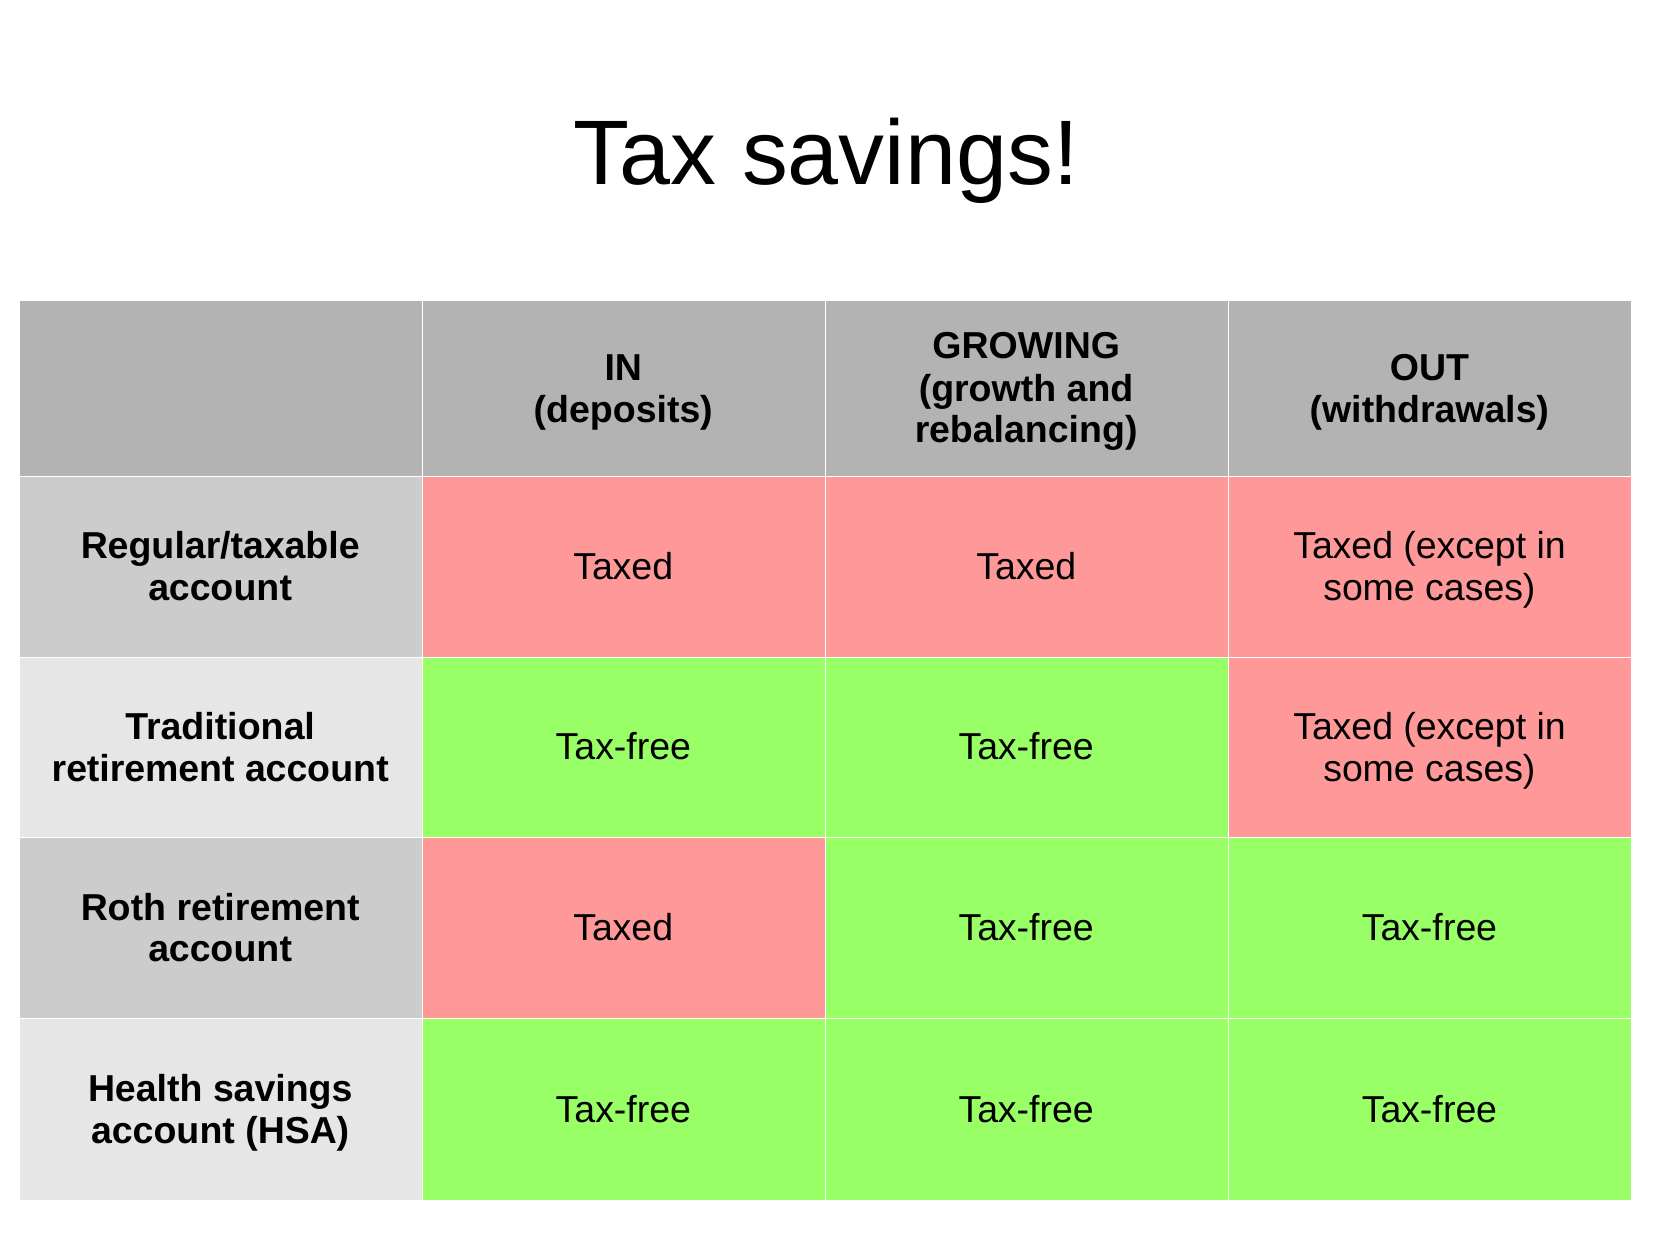

# Tax savings!
| | IN (deposits) | GROWING (growth and rebalancing) | OUT (withdrawals) |
| --- | --- | --- | --- |
| Regular/taxable account | Taxed | Taxed | Taxed (except in some cases) |
| Traditional retirement account | Tax-free | Tax-free | Taxed (except in some cases) |
| Roth retirement account | Taxed | Tax-free | Tax-free |
| Health savings account (HSA) | Tax-free | Tax-free | Tax-free |